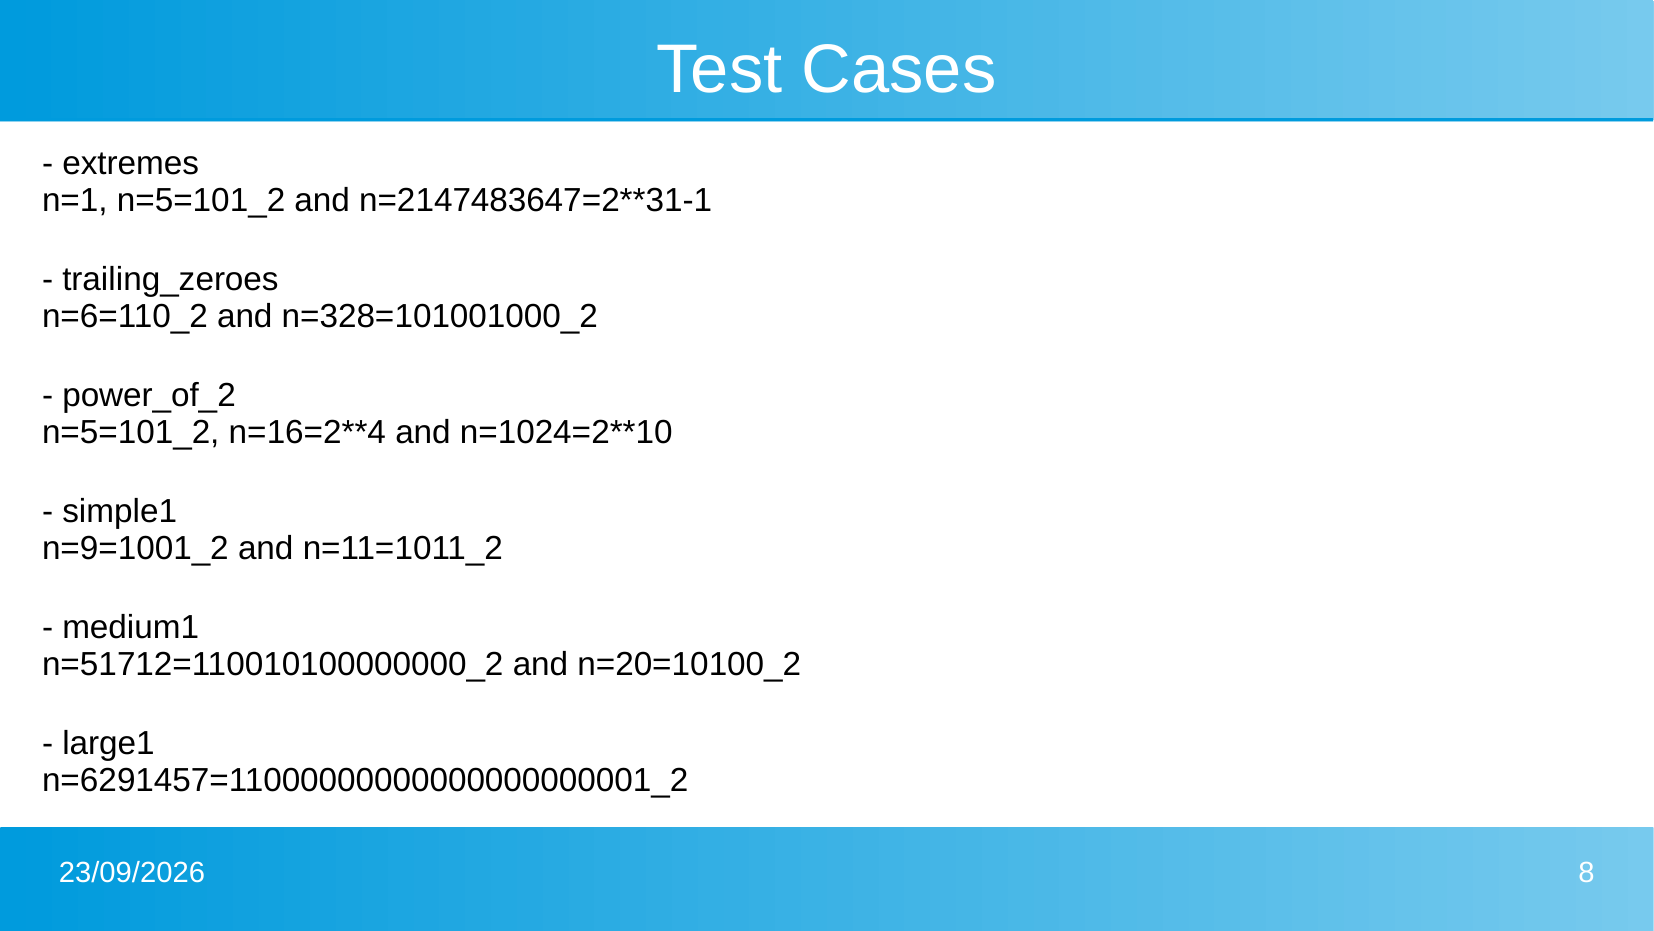

# Test Cases
- extremes
n=1, n=5=101_2 and n=2147483647=2**31-1
- trailing_zeroes
n=6=110_2 and n=328=101001000_2
- power_of_2
n=5=101_2, n=16=2**4 and n=1024=2**10
- simple1
n=9=1001_2 and n=11=1011_2
- medium1
n=51712=110010100000000_2 and n=20=10100_2
- large1
n=6291457=11000000000000000000001_2
8